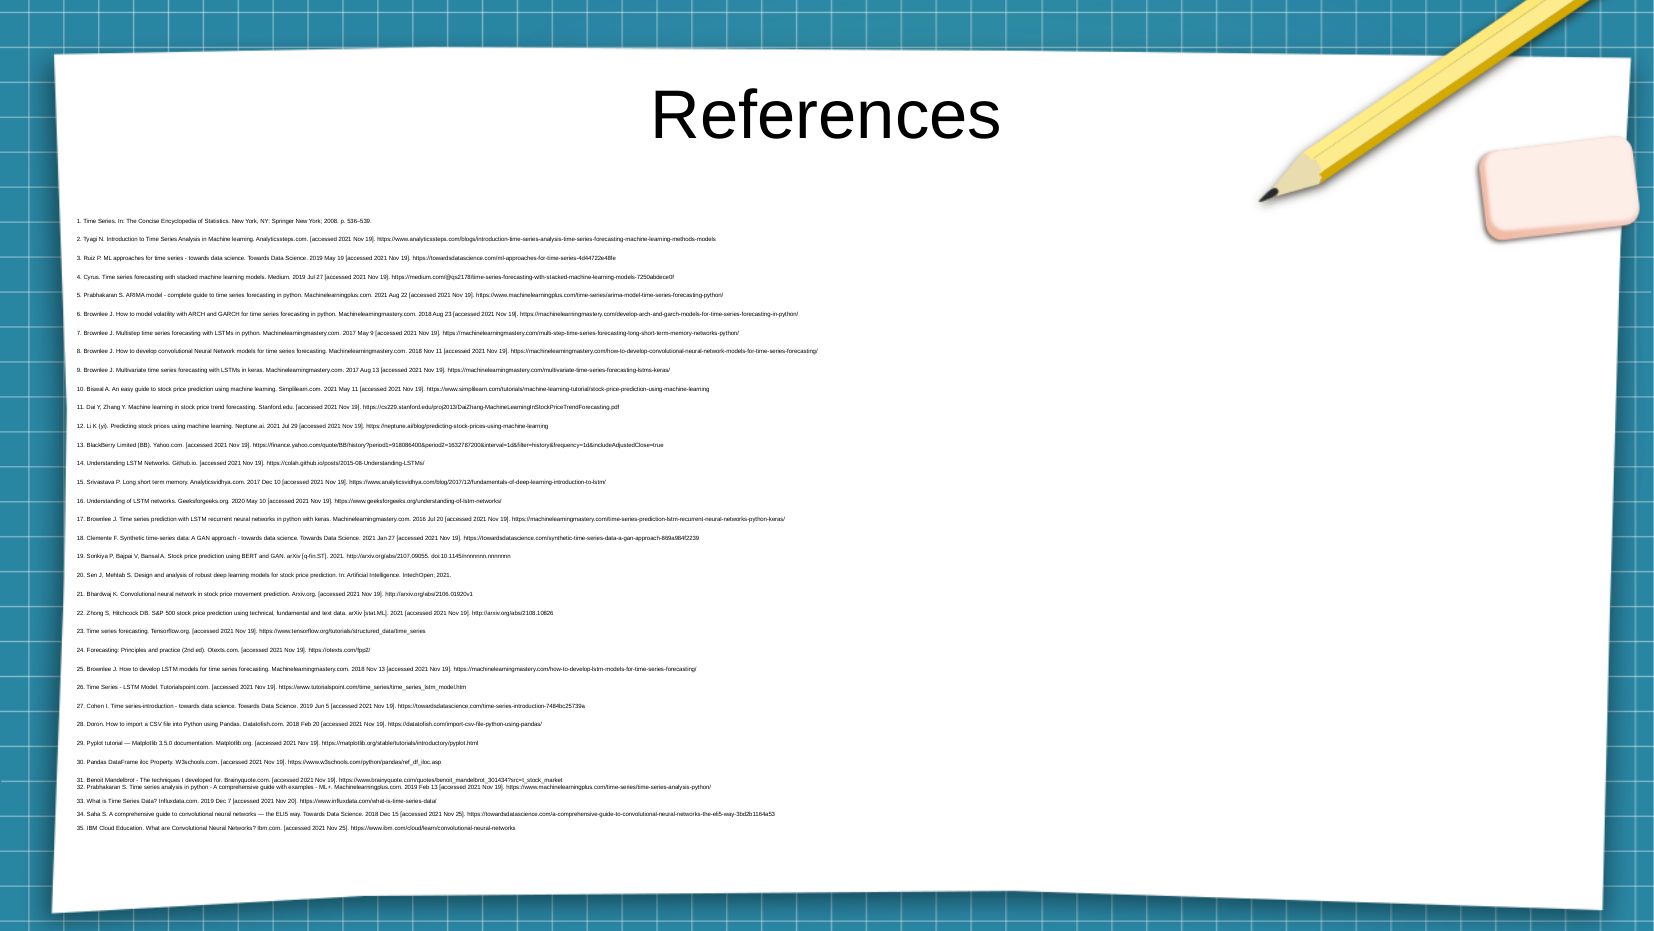

# References
1. Time Series. In: The Concise Encyclopedia of Statistics. New York, NY: Springer New York; 2008. p. 536–539.
2. Tyagi N. Introduction to Time Series Analysis in Machine learning. Analyticssteps.com. [accessed 2021 Nov 19]. https://www.analyticssteps.com/blogs/introduction-time-series-analysis-time-series-forecasting-machine-learning-methods-models
3. Ruiz P. ML approaches for time series - towards data science. Towards Data Science. 2019 May 19 [accessed 2021 Nov 19]. https://towardsdatascience.com/ml-approaches-for-time-series-4d44722e48fe
4. Cyrus. Time series forecasting with stacked machine learning models. Medium. 2019 Jul 27 [accessed 2021 Nov 19]. https://medium.com/@qs2178/time-series-forecasting-with-stacked-machine-learning-models-7250abdece0f
5. Prabhakaran S. ARIMA model - complete guide to time series forecasting in python. Machinelearningplus.com. 2021 Aug 22 [accessed 2021 Nov 19]. https://www.machinelearningplus.com/time-series/arima-model-time-series-forecasting-python/
6. Brownlee J. How to model volatility with ARCH and GARCH for time series forecasting in python. Machinelearningmastery.com. 2018 Aug 23 [accessed 2021 Nov 19]. https://machinelearningmastery.com/develop-arch-and-garch-models-for-time-series-forecasting-in-python/
7. Brownlee J. Multistep time series forecasting with LSTMs in python. Machinelearningmastery.com. 2017 May 9 [accessed 2021 Nov 19]. https://machinelearningmastery.com/multi-step-time-series-forecasting-long-short-term-memory-networks-python/
8. Brownlee J. How to develop convolutional Neural Network models for time series forecasting. Machinelearningmastery.com. 2018 Nov 11 [accessed 2021 Nov 19]. https://machinelearningmastery.com/how-to-develop-convolutional-neural-network-models-for-time-series-forecasting/
9. Brownlee J. Multivariate time series forecasting with LSTMs in keras. Machinelearningmastery.com. 2017 Aug 13 [accessed 2021 Nov 19]. https://machinelearningmastery.com/multivariate-time-series-forecasting-lstms-keras/
10. Biswal A. An easy guide to stock price prediction using machine learning. Simplilearn.com. 2021 May 11 [accessed 2021 Nov 19]. https://www.simplilearn.com/tutorials/machine-learning-tutorial/stock-price-prediction-using-machine-learning
11. Dai Y, Zhang Y. Machine learning in stock price trend forecasting. Stanford.edu. [accessed 2021 Nov 19]. https://cs229.stanford.edu/proj2013/DaiZhang-MachineLearningInStockPriceTrendForecasting.pdf
12. Li K (yi). Predicting stock prices using machine learning. Neptune.ai. 2021 Jul 29 [accessed 2021 Nov 19]. https://neptune.ai/blog/predicting-stock-prices-using-machine-learning
13. BlackBerry Limited (BB). Yahoo.com. [accessed 2021 Nov 19]. https://finance.yahoo.com/quote/BB/history?period1=918086400&period2=1632787200&interval=1d&filter=history&frequency=1d&includeAdjustedClose=true
14. Understanding LSTM Networks. Github.io. [accessed 2021 Nov 19]. https://colah.github.io/posts/2015-08-Understanding-LSTMs/
15. Srivastava P. Long short term memory. Analyticsvidhya.com. 2017 Dec 10 [accessed 2021 Nov 19]. https://www.analyticsvidhya.com/blog/2017/12/fundamentals-of-deep-learning-introduction-to-lstm/
16. Understanding of LSTM networks. Geeksforgeeks.org. 2020 May 10 [accessed 2021 Nov 19]. https://www.geeksforgeeks.org/understanding-of-lstm-networks/
17. Brownlee J. Time series prediction with LSTM recurrent neural networks in python with keras. Machinelearningmastery.com. 2016 Jul 20 [accessed 2021 Nov 19]. https://machinelearningmastery.com/time-series-prediction-lstm-recurrent-neural-networks-python-keras/
18. Clemente F. Synthetic time-series data: A GAN approach - towards data science. Towards Data Science. 2021 Jan 27 [accessed 2021 Nov 19]. https://towardsdatascience.com/synthetic-time-series-data-a-gan-approach-869a984f2239
19. Sonkiya P, Bajpai V, Bansal A. Stock price prediction using BERT and GAN. arXiv [q-fin.ST]. 2021. http://arxiv.org/abs/2107.09055. doi:10.1145/nnnnnnn.nnnnnnn
20. Sen J, Mehtab S. Design and analysis of robust deep learning models for stock price prediction. In: Artificial Intelligence. IntechOpen; 2021.
21. Bhardwaj K. Convolutional neural network in stock price movement prediction. Arxiv.org. [accessed 2021 Nov 19]. http://arxiv.org/abs/2106.01920v1
22. Zhong S, Hitchcock DB. S&P 500 stock price prediction using technical, fundamental and text data. arXiv [stat.ML]. 2021 [accessed 2021 Nov 19]. http://arxiv.org/abs/2108.10826
23. Time series forecasting. Tensorflow.org. [accessed 2021 Nov 19]. https://www.tensorflow.org/tutorials/structured_data/time_series
24. Forecasting: Principles and practice (2nd ed). Otexts.com. [accessed 2021 Nov 19]. https://otexts.com/fpp2/
25. Brownlee J. How to develop LSTM models for time series forecasting. Machinelearningmastery.com. 2018 Nov 13 [accessed 2021 Nov 19]. https://machinelearningmastery.com/how-to-develop-lstm-models-for-time-series-forecasting/
26. Time Series - LSTM Model. Tutorialspoint.com. [accessed 2021 Nov 19]. https://www.tutorialspoint.com/time_series/time_series_lstm_model.htm
27. Cohen I. Time series-introduction - towards data science. Towards Data Science. 2019 Jun 5 [accessed 2021 Nov 19]. https://towardsdatascience.com/time-series-introduction-7484bc25739a
28. Doron. How to import a CSV file into Python using Pandas. Datatofish.com. 2018 Feb 20 [accessed 2021 Nov 19]. https://datatofish.com/import-csv-file-python-using-pandas/
29. Pyplot tutorial — Matplotlib 3.5.0 documentation. Matplotlib.org. [accessed 2021 Nov 19]. https://matplotlib.org/stable/tutorials/introductory/pyplot.html
30. Pandas DataFrame iloc Property. W3schools.com. [accessed 2021 Nov 19]. https://www.w3schools.com/python/pandas/ref_df_iloc.asp
31. Benoit Mandelbrot - The techniques I developed for. Brainyquote.com. [accessed 2021 Nov 19]. https://www.brainyquote.com/quotes/benoit_mandelbrot_301434?src=t_stock_market
32. Prabhakaran S. Time series analysis in python - A comprehensive guide with examples - ML+. Machinelearningplus.com. 2019 Feb 13 [accessed 2021 Nov 19]. https://www.machinelearningplus.com/time-series/time-series-analysis-python/
33. What is Time Series Data? Influxdata.com. 2019 Dec 7 [accessed 2021 Nov 20]. https://www.influxdata.com/what-is-time-series-data/
34. Saha S. A comprehensive guide to convolutional neural networks — the ELI5 way. Towards Data Science. 2018 Dec 15 [accessed 2021 Nov 25]. https://towardsdatascience.com/a-comprehensive-guide-to-convolutional-neural-networks-the-eli5-way-3bd2b1164a53
35. IBM Cloud Education. What are Convolutional Neural Networks? Ibm.com. [accessed 2021 Nov 25]. https://www.ibm.com/cloud/learn/convolutional-neural-networks